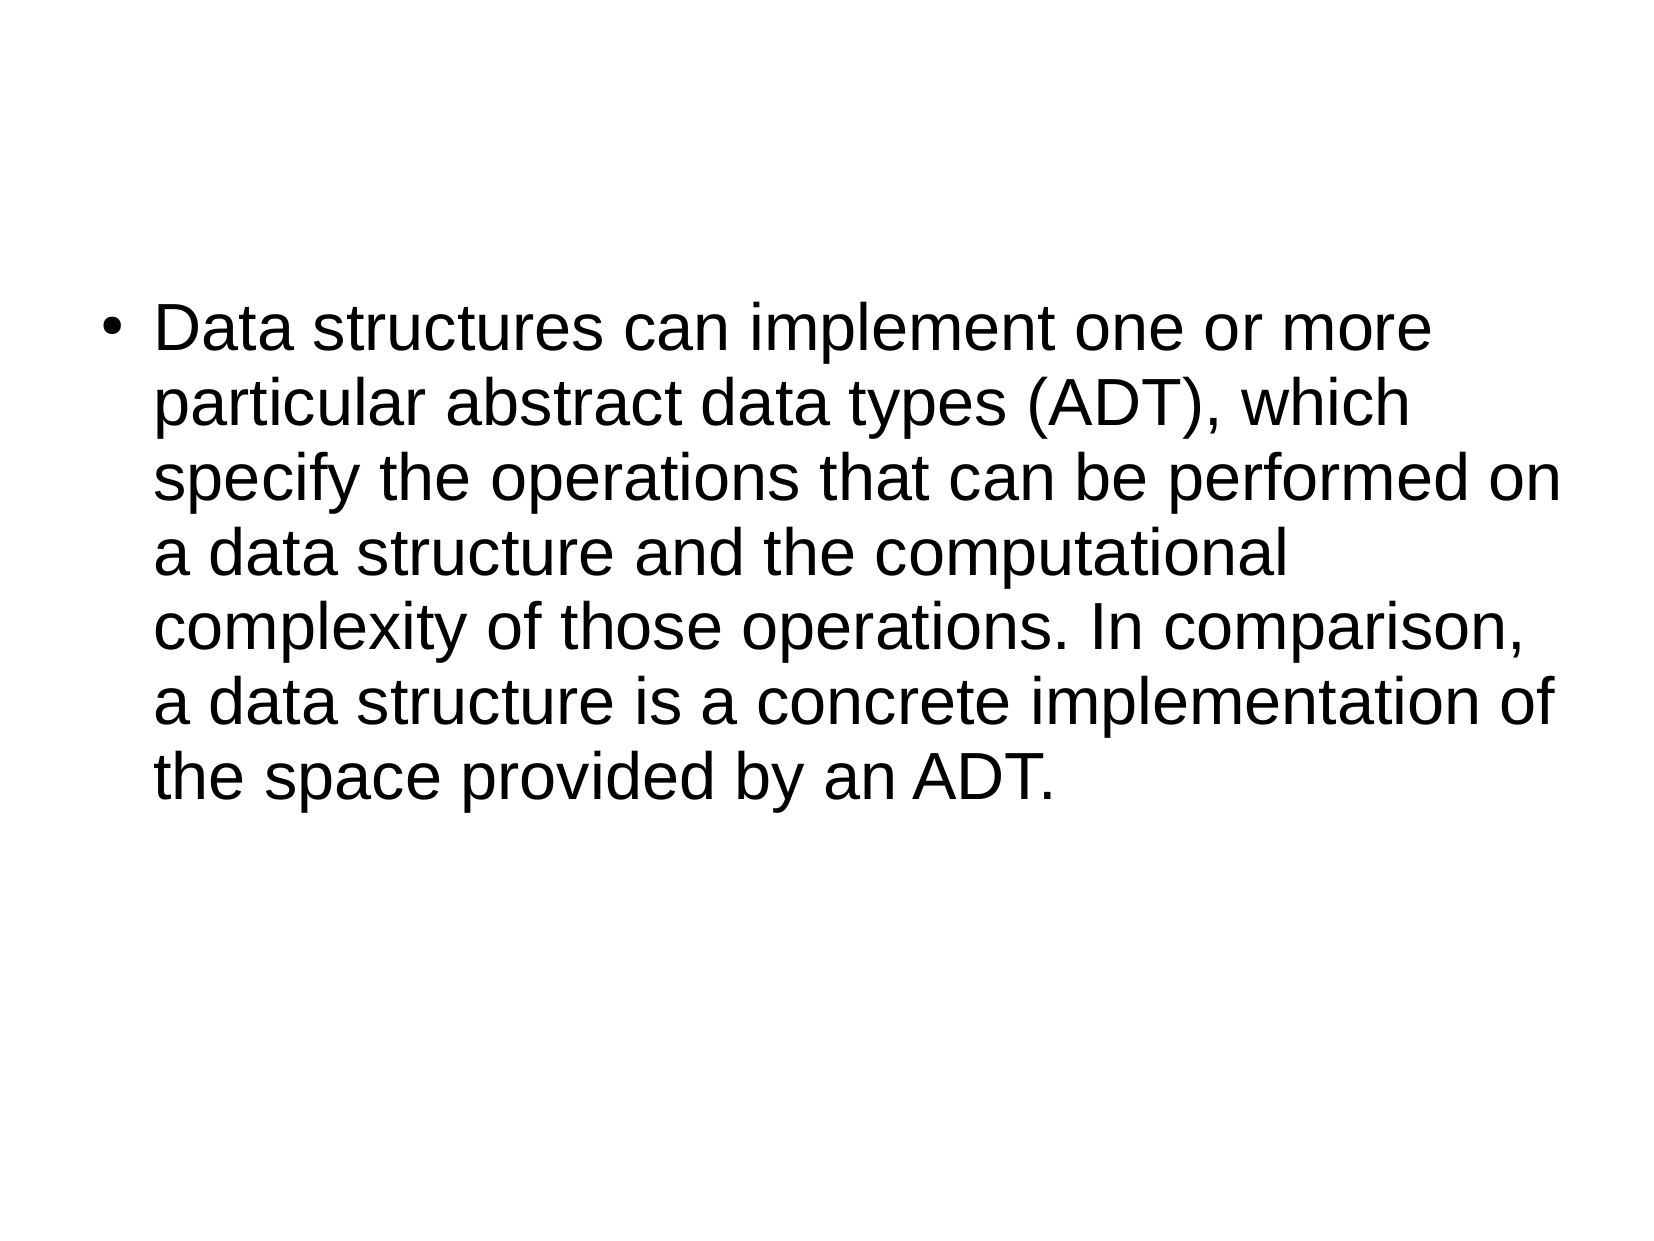

#
Data structures can implement one or more particular abstract data types (ADT), which specify the operations that can be performed on a data structure and the computational complexity of those operations. In comparison, a data structure is a concrete implementation of the space provided by an ADT.